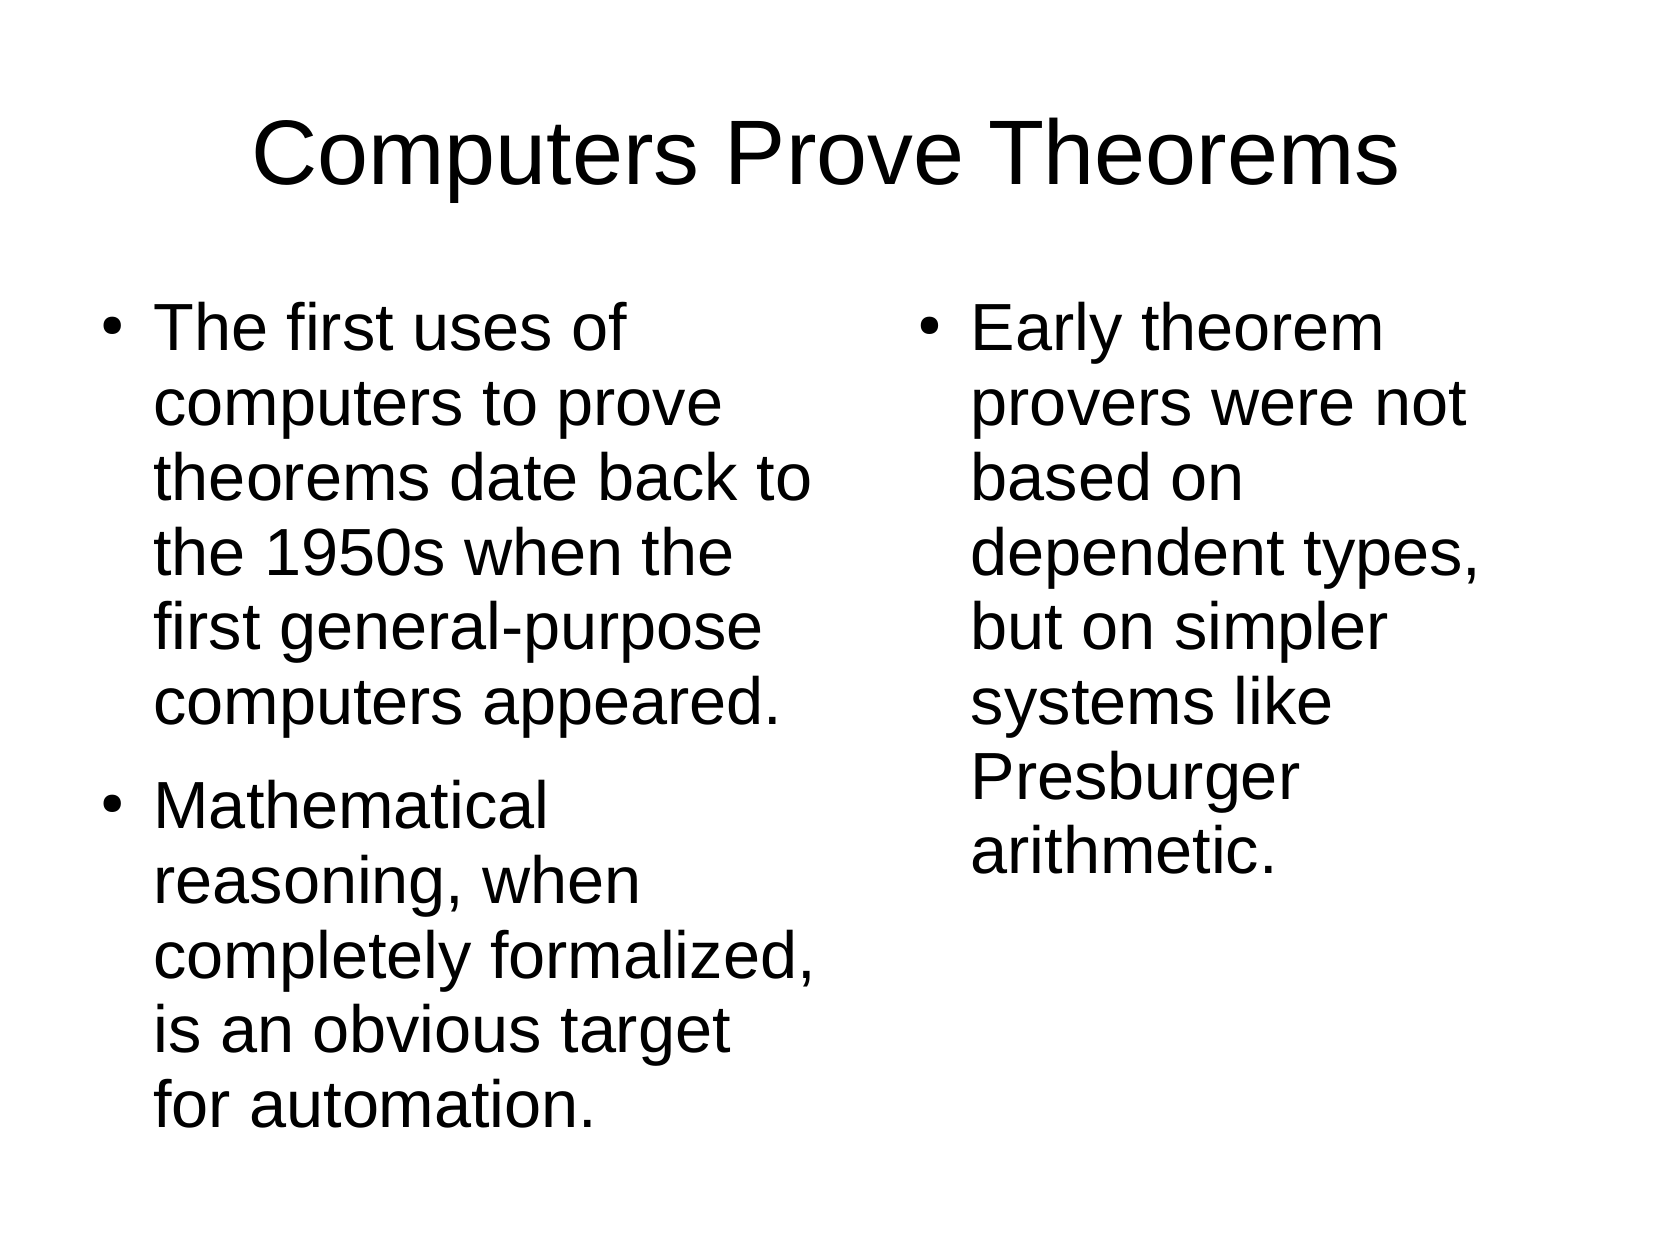

# Computers Prove Theorems
The first uses of computers to prove theorems date back to the 1950s when the first general-purpose computers appeared.
Mathematical reasoning, when completely formalized, is an obvious target for automation.
Early theorem provers were not based on dependent types, but on simpler systems like Presburger arithmetic.